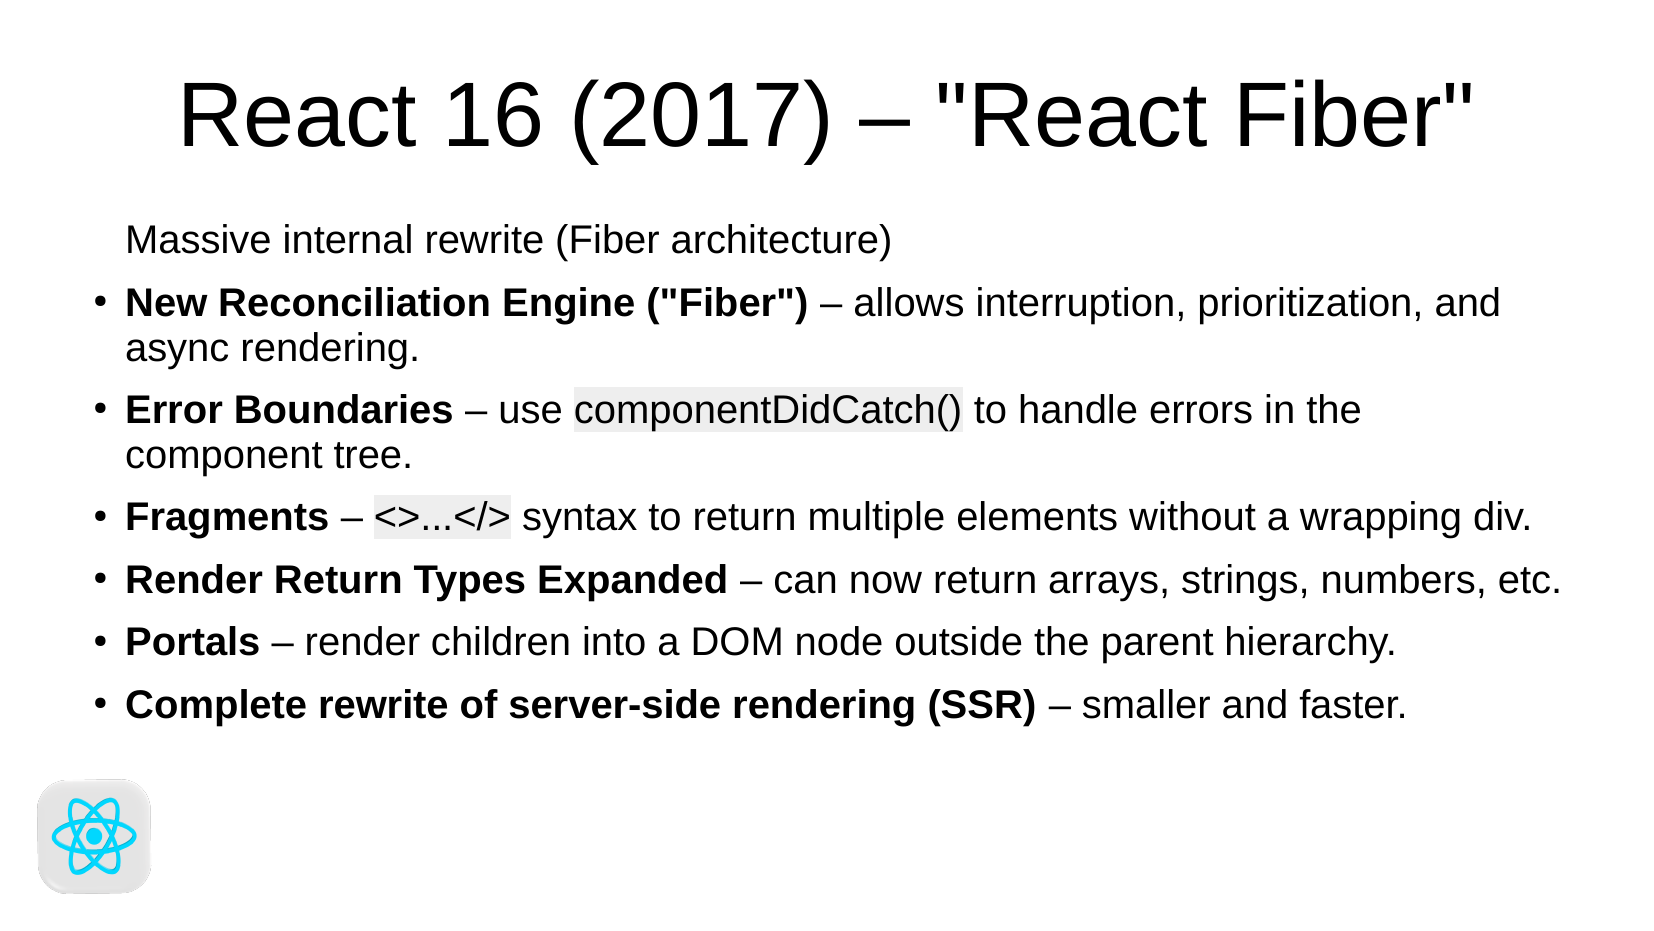

# React 16 (2017) – "React Fiber"
Massive internal rewrite (Fiber architecture)
New Reconciliation Engine ("Fiber") – allows interruption, prioritization, and async rendering.
Error Boundaries – use componentDidCatch() to handle errors in the component tree.
Fragments – <>...</> syntax to return multiple elements without a wrapping div.
Render Return Types Expanded – can now return arrays, strings, numbers, etc.
Portals – render children into a DOM node outside the parent hierarchy.
Complete rewrite of server-side rendering (SSR) – smaller and faster.